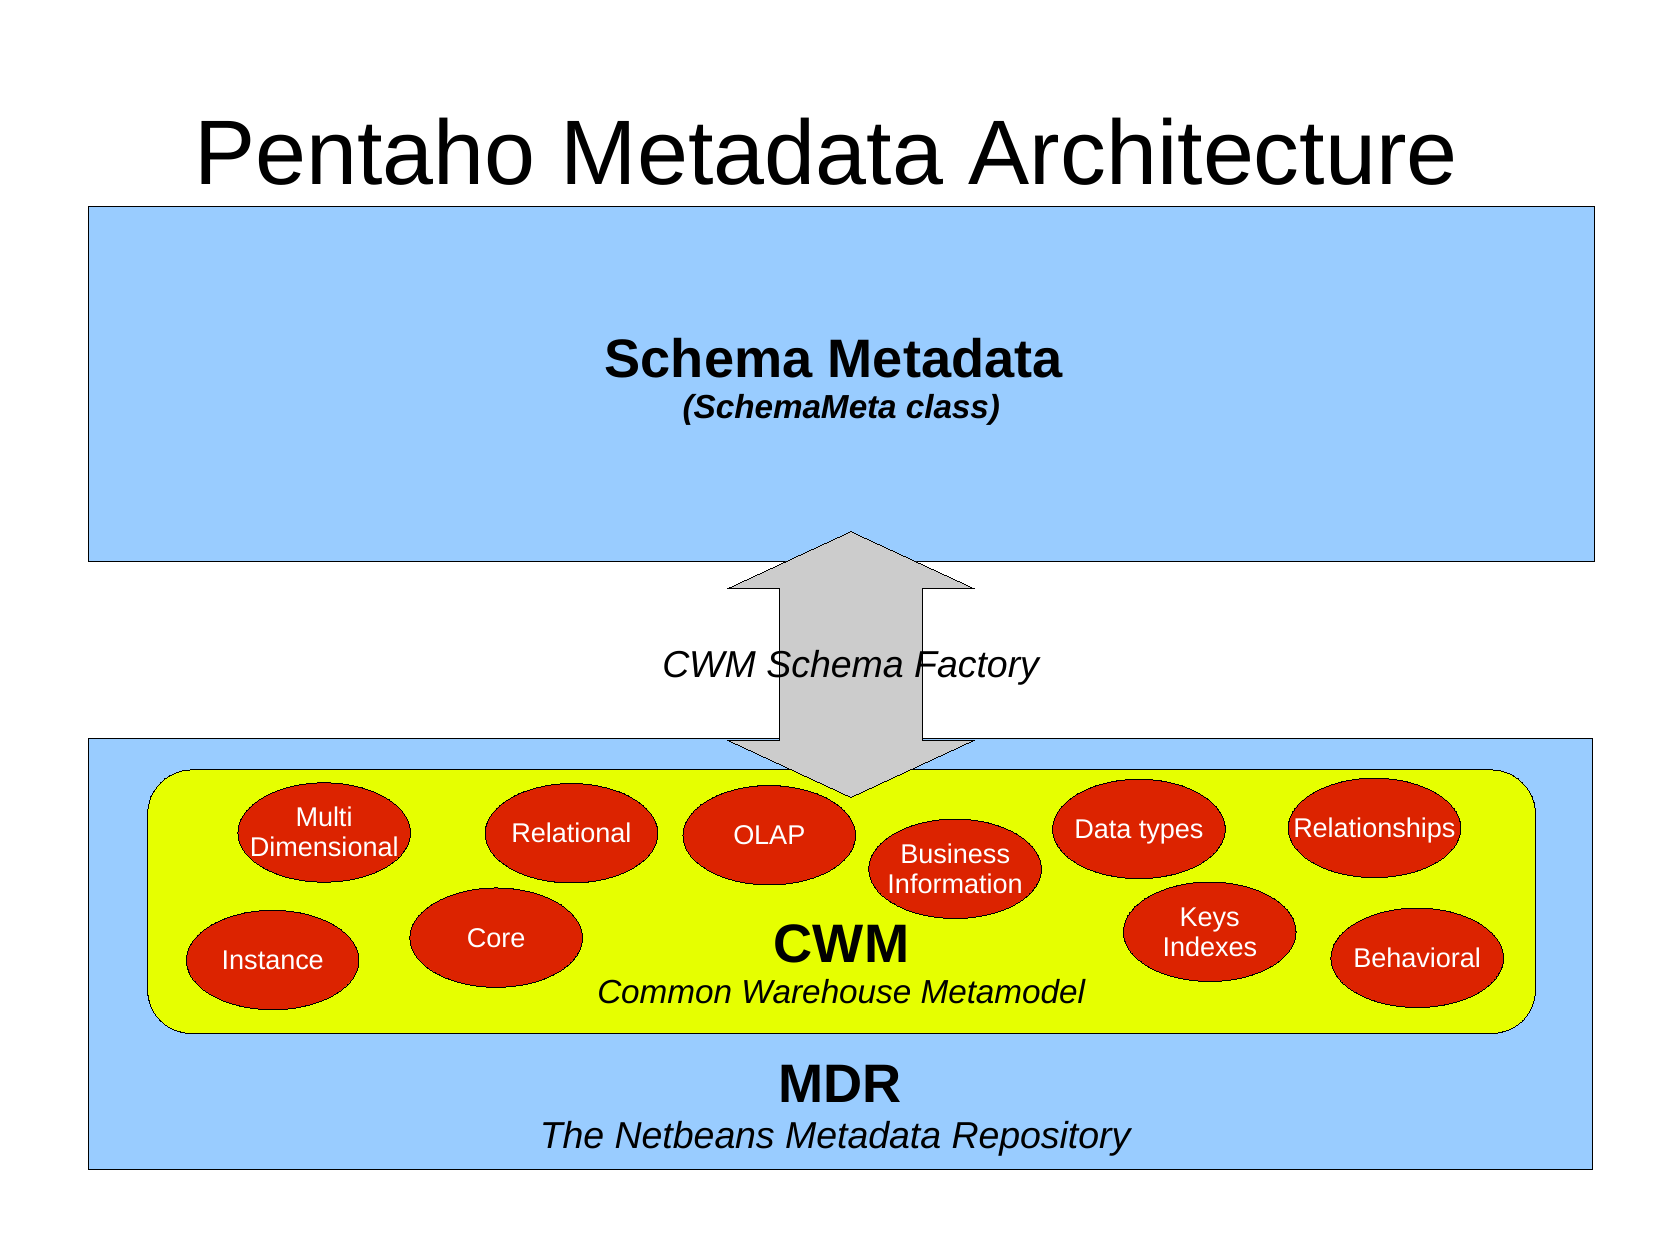

# Pentaho Metadata Architecture
Schema Metadata
(SchemaMeta class)
CWM Schema Factory
MDR
The Netbeans Metadata Repository
CWM
Common Warehouse Metamodel
Relationships
Data types
Multi
Dimensional
Relational
OLAP
Business
Information
Keys
Indexes
Core
Behavioral
Instance